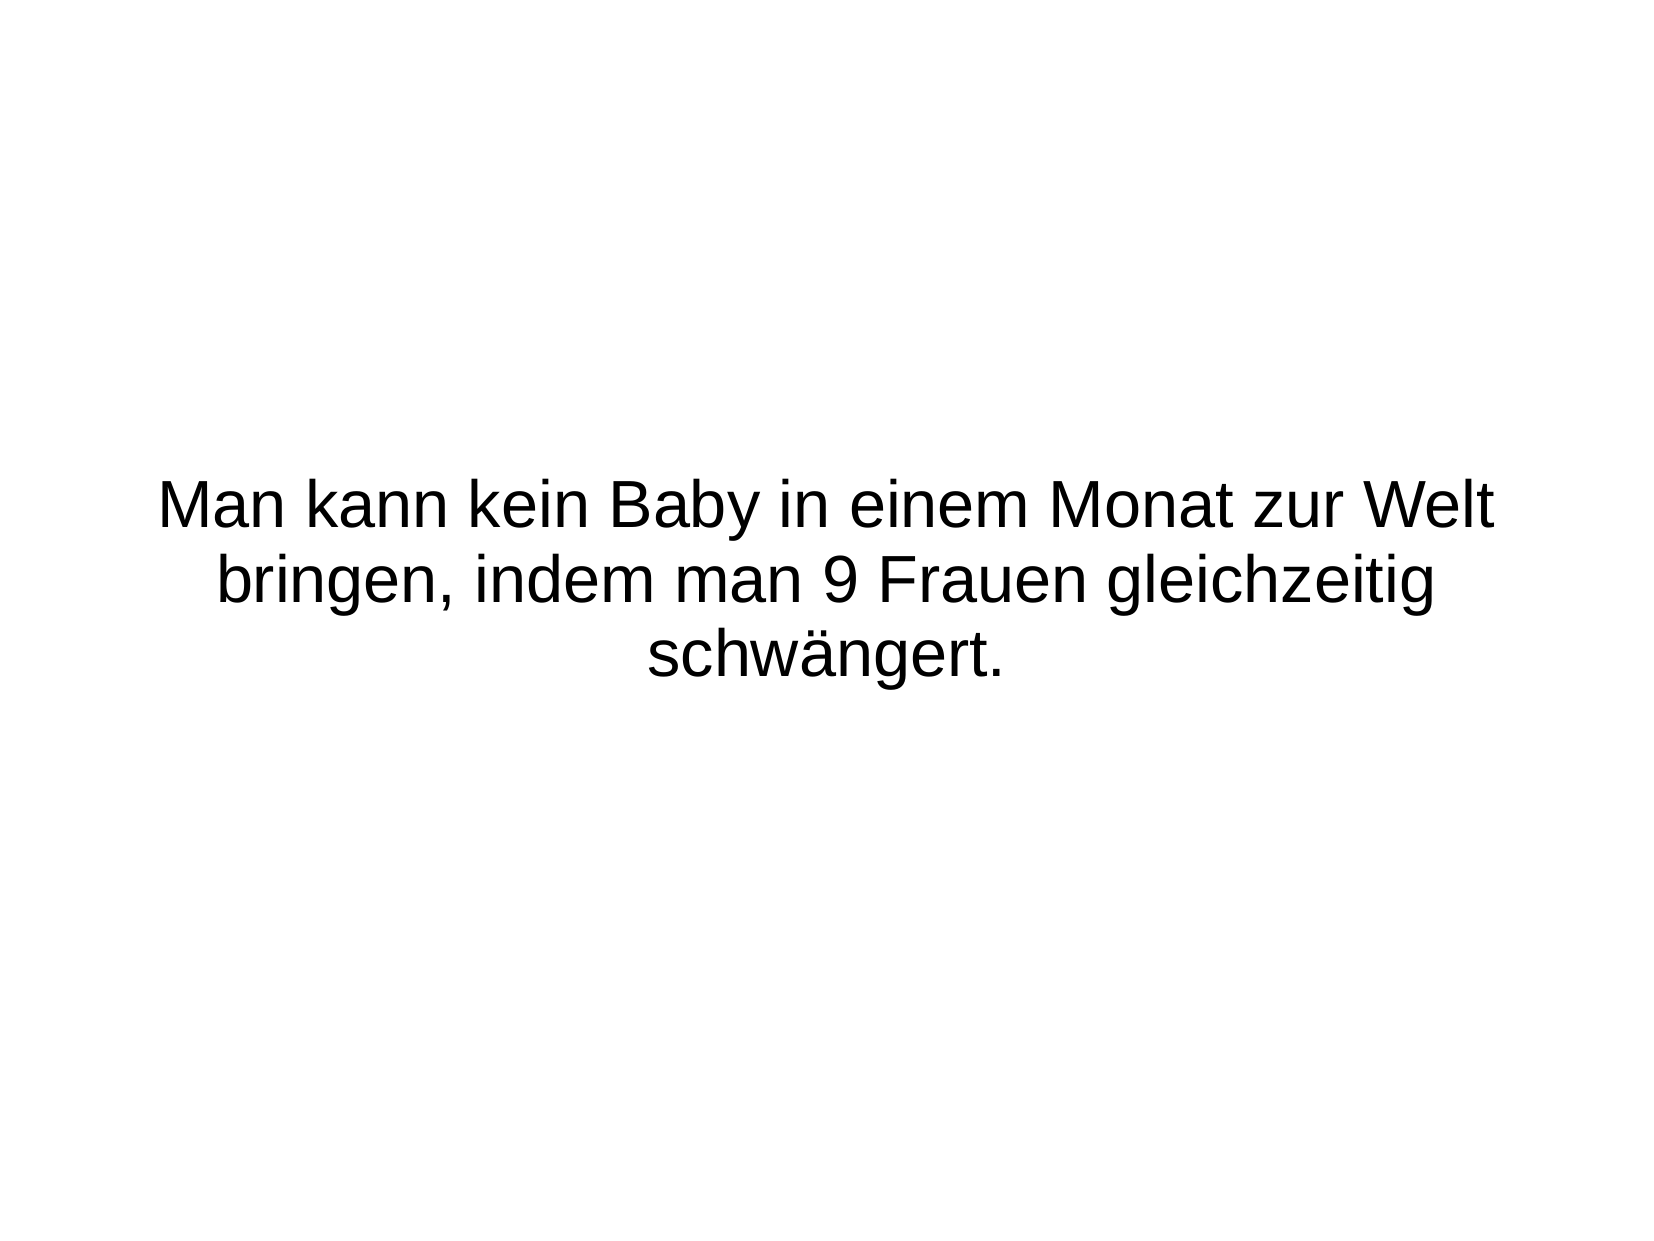

# Man kann kein Baby in einem Monat zur Welt bringen, indem man 9 Frauen gleichzeitig schwängert.